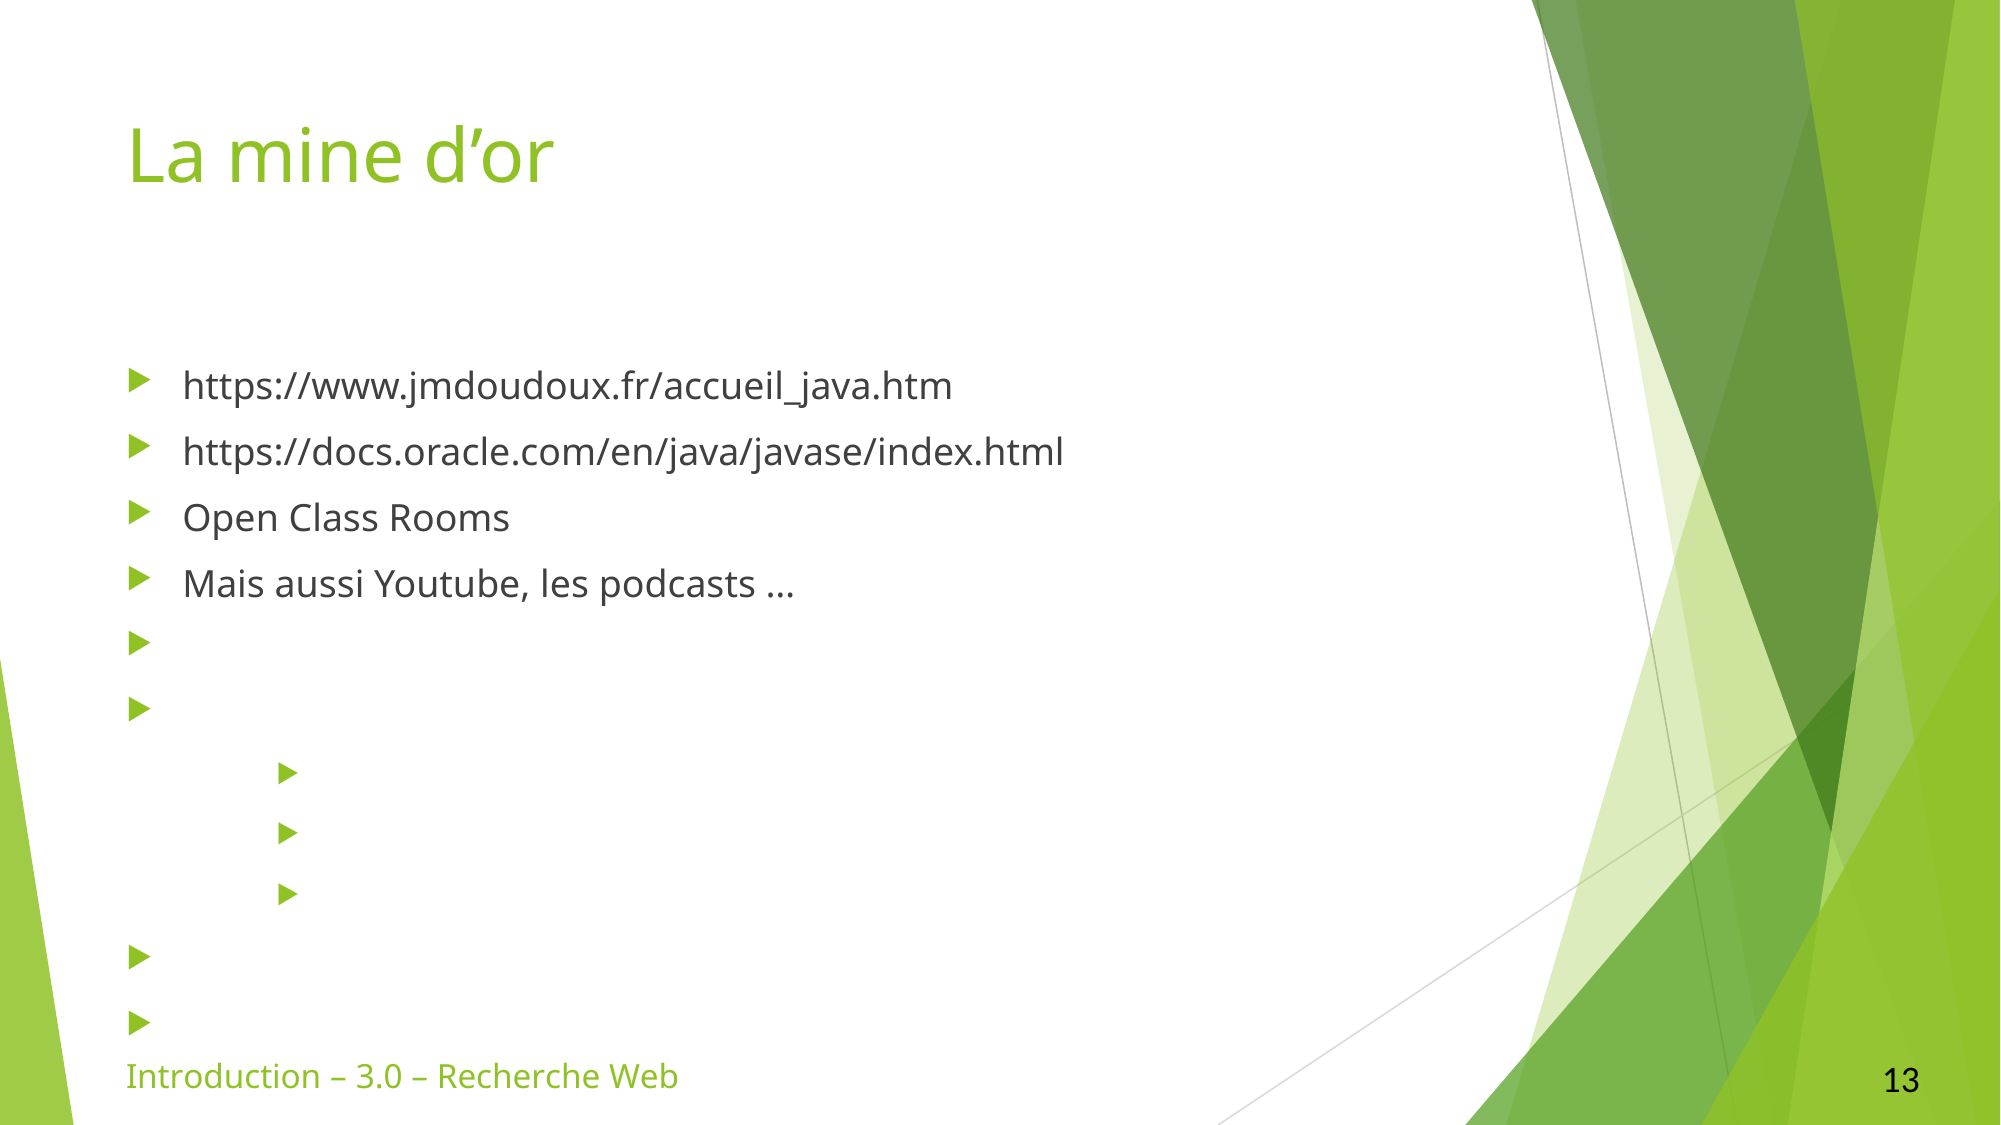

# La mine d’or
https://www.jmdoudoux.fr/accueil_java.htm
https://docs.oracle.com/en/java/javase/index.html
Open Class Rooms
Mais aussi Youtube, les podcasts …
Introduction – 3.0 – Recherche Web